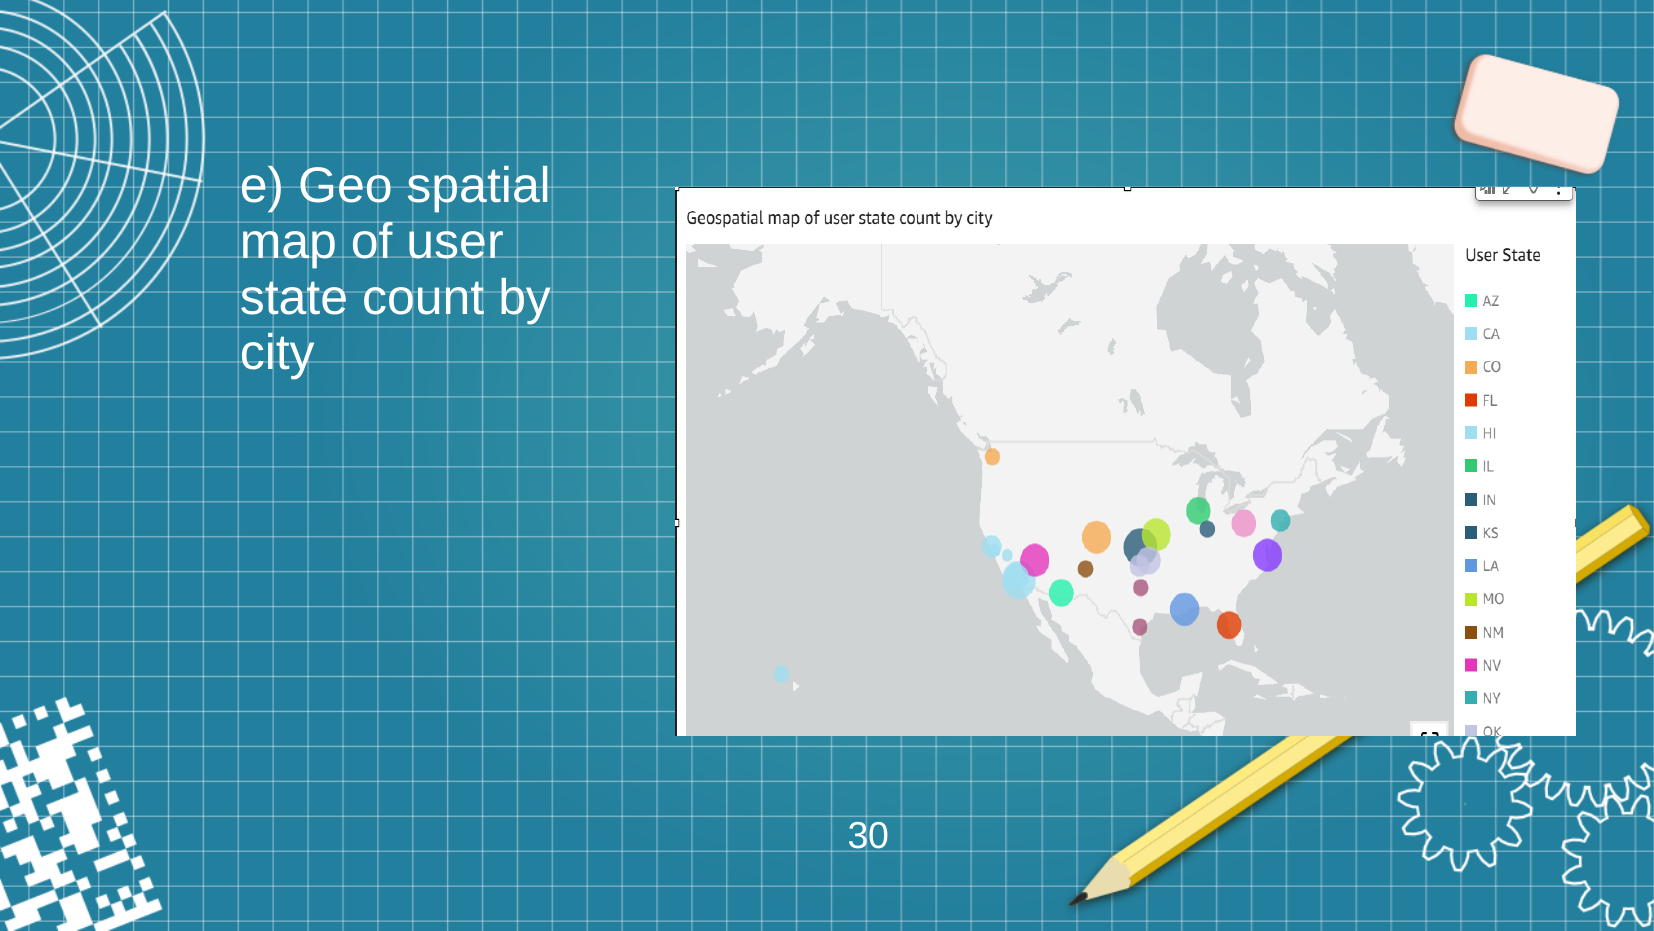

e) Geo spatial map of user state count by city